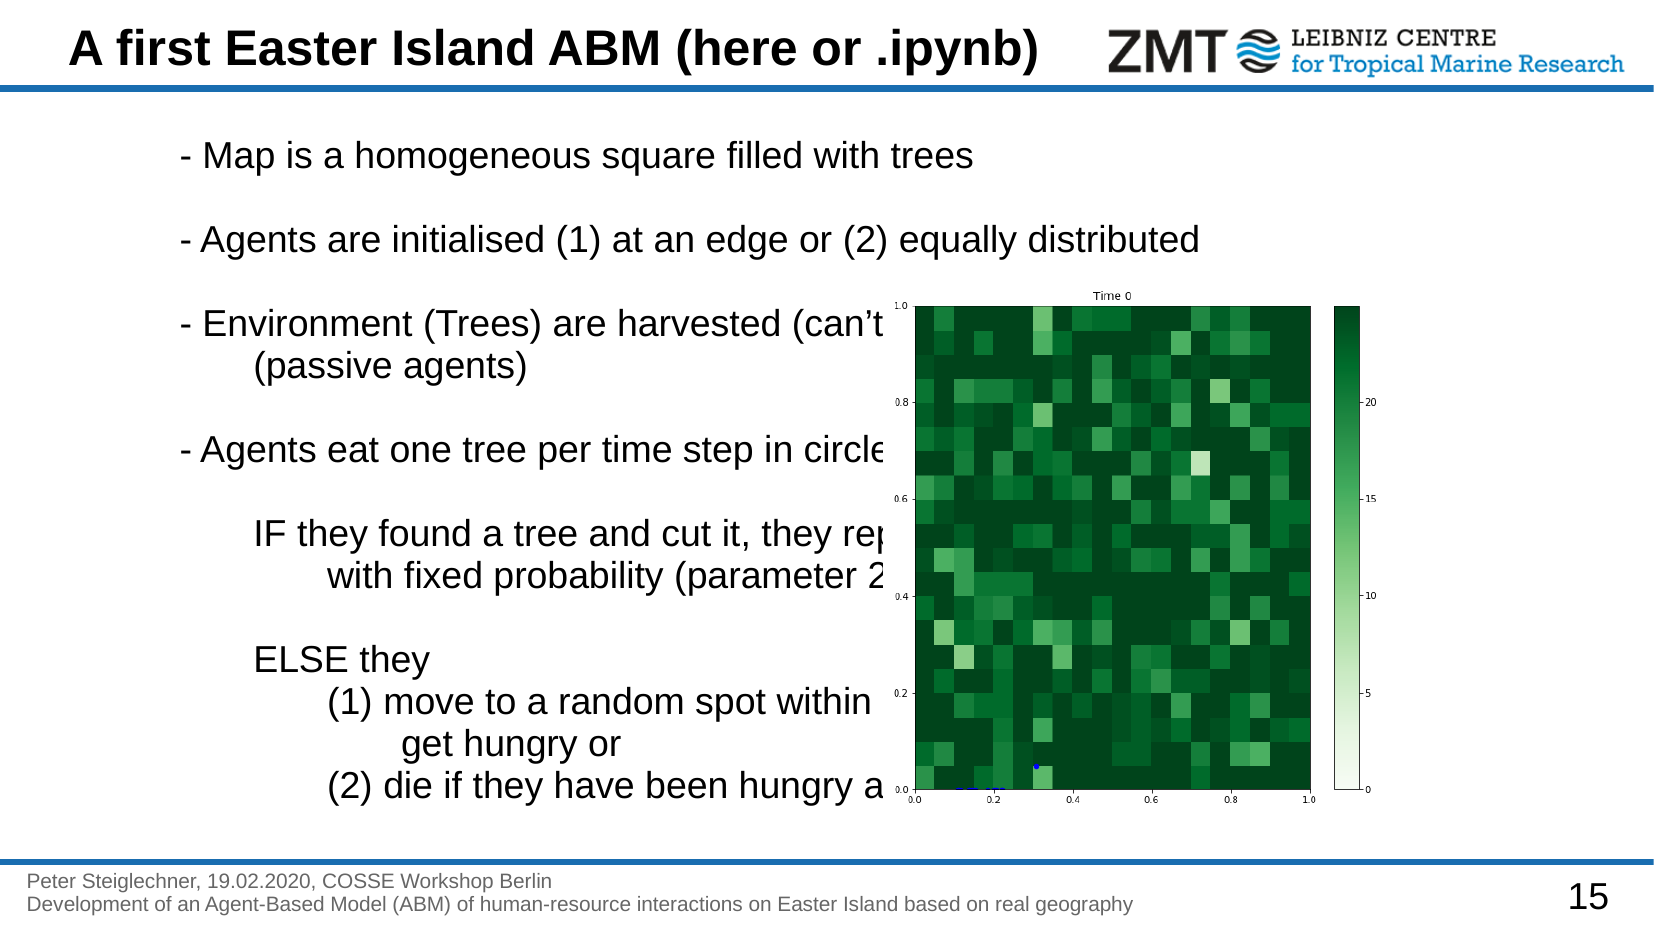

A first Easter Island ABM (here or .ipynb)
- Map is a homogeneous square filled with trees
- Agents are initialised (1) at an edge or (2) equally distributed
- Environment (Trees) are harvested (can’t regrow or die otherwise) 			(passive agents)
- Agents eat one tree per time step in circle with fixed radius (parameter 1)
	IF they found a tree and cut it, they reproduce (i.e. copy themselves) 			with fixed probability (parameter 2)
	ELSE they
		(1) move to a random spot within a fixed radius (parameter 3) and 				get hungry or
		(2) die if they have been hungry already
15